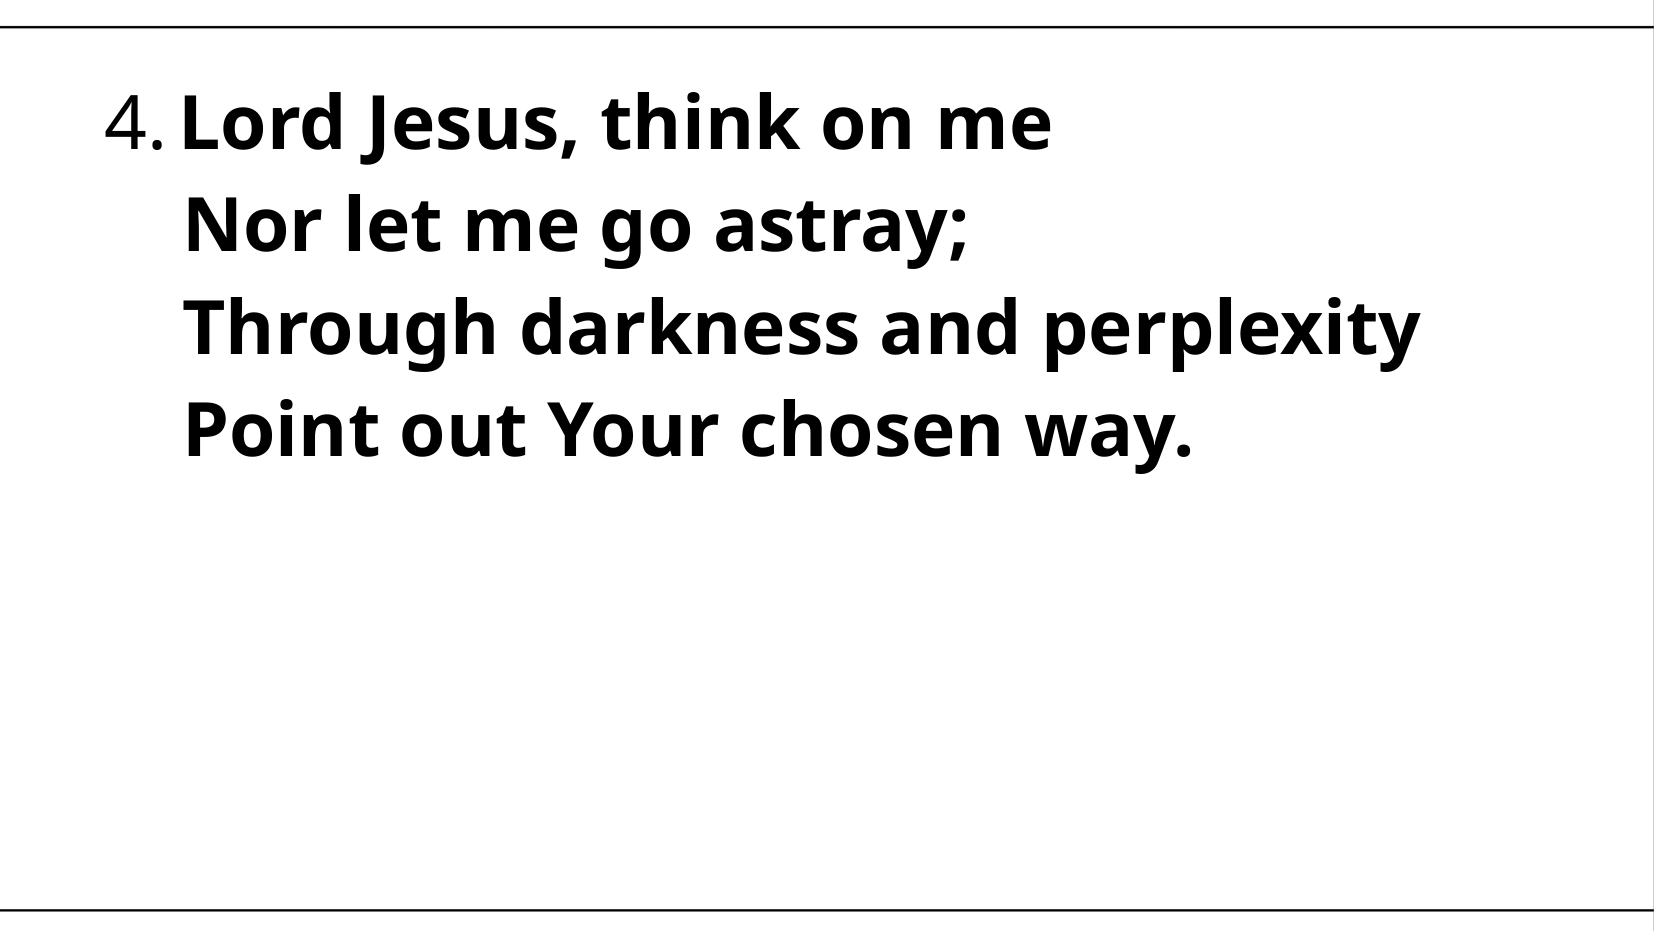

4.	Lord Jesus, think on me
 Nor let me go astray;
 Through darkness and perplexity
 Point out Your chosen way.